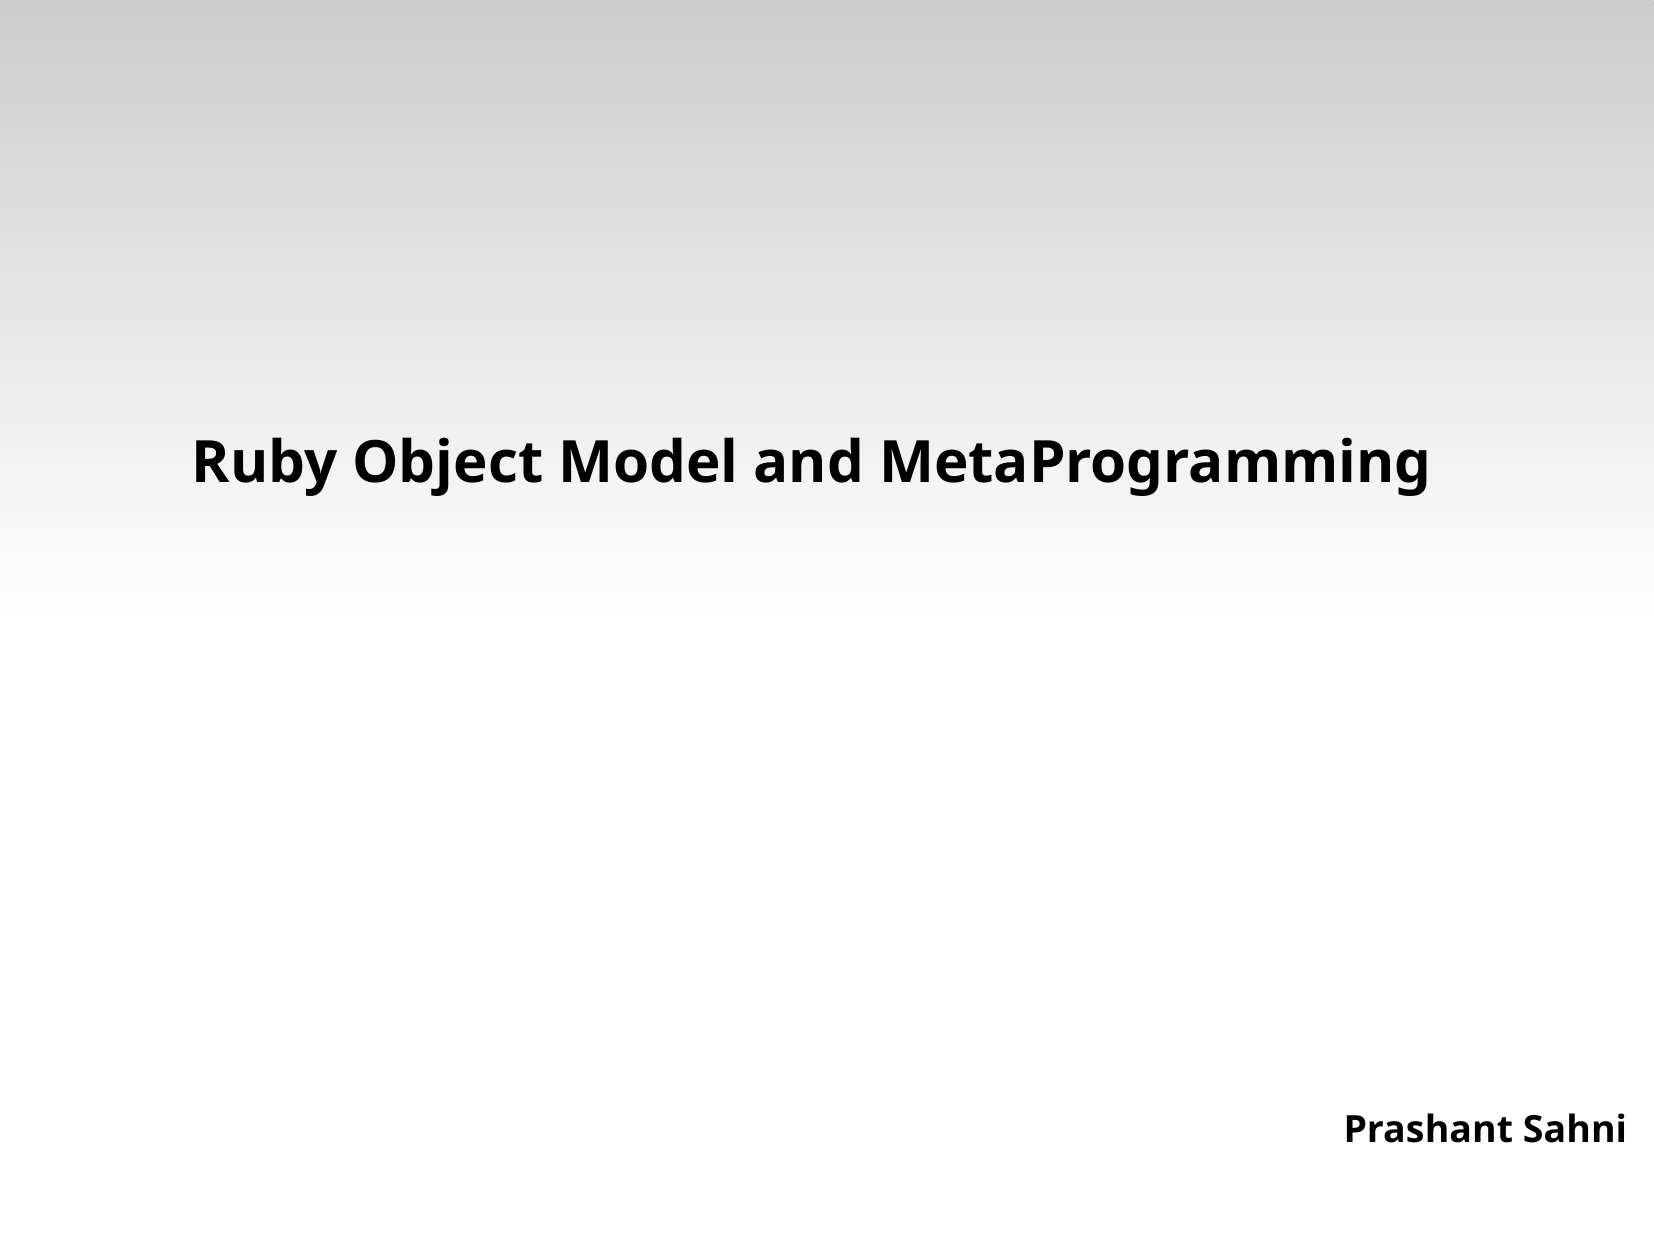

Ruby Object Model and MetaProgramming
Prashant Sahni